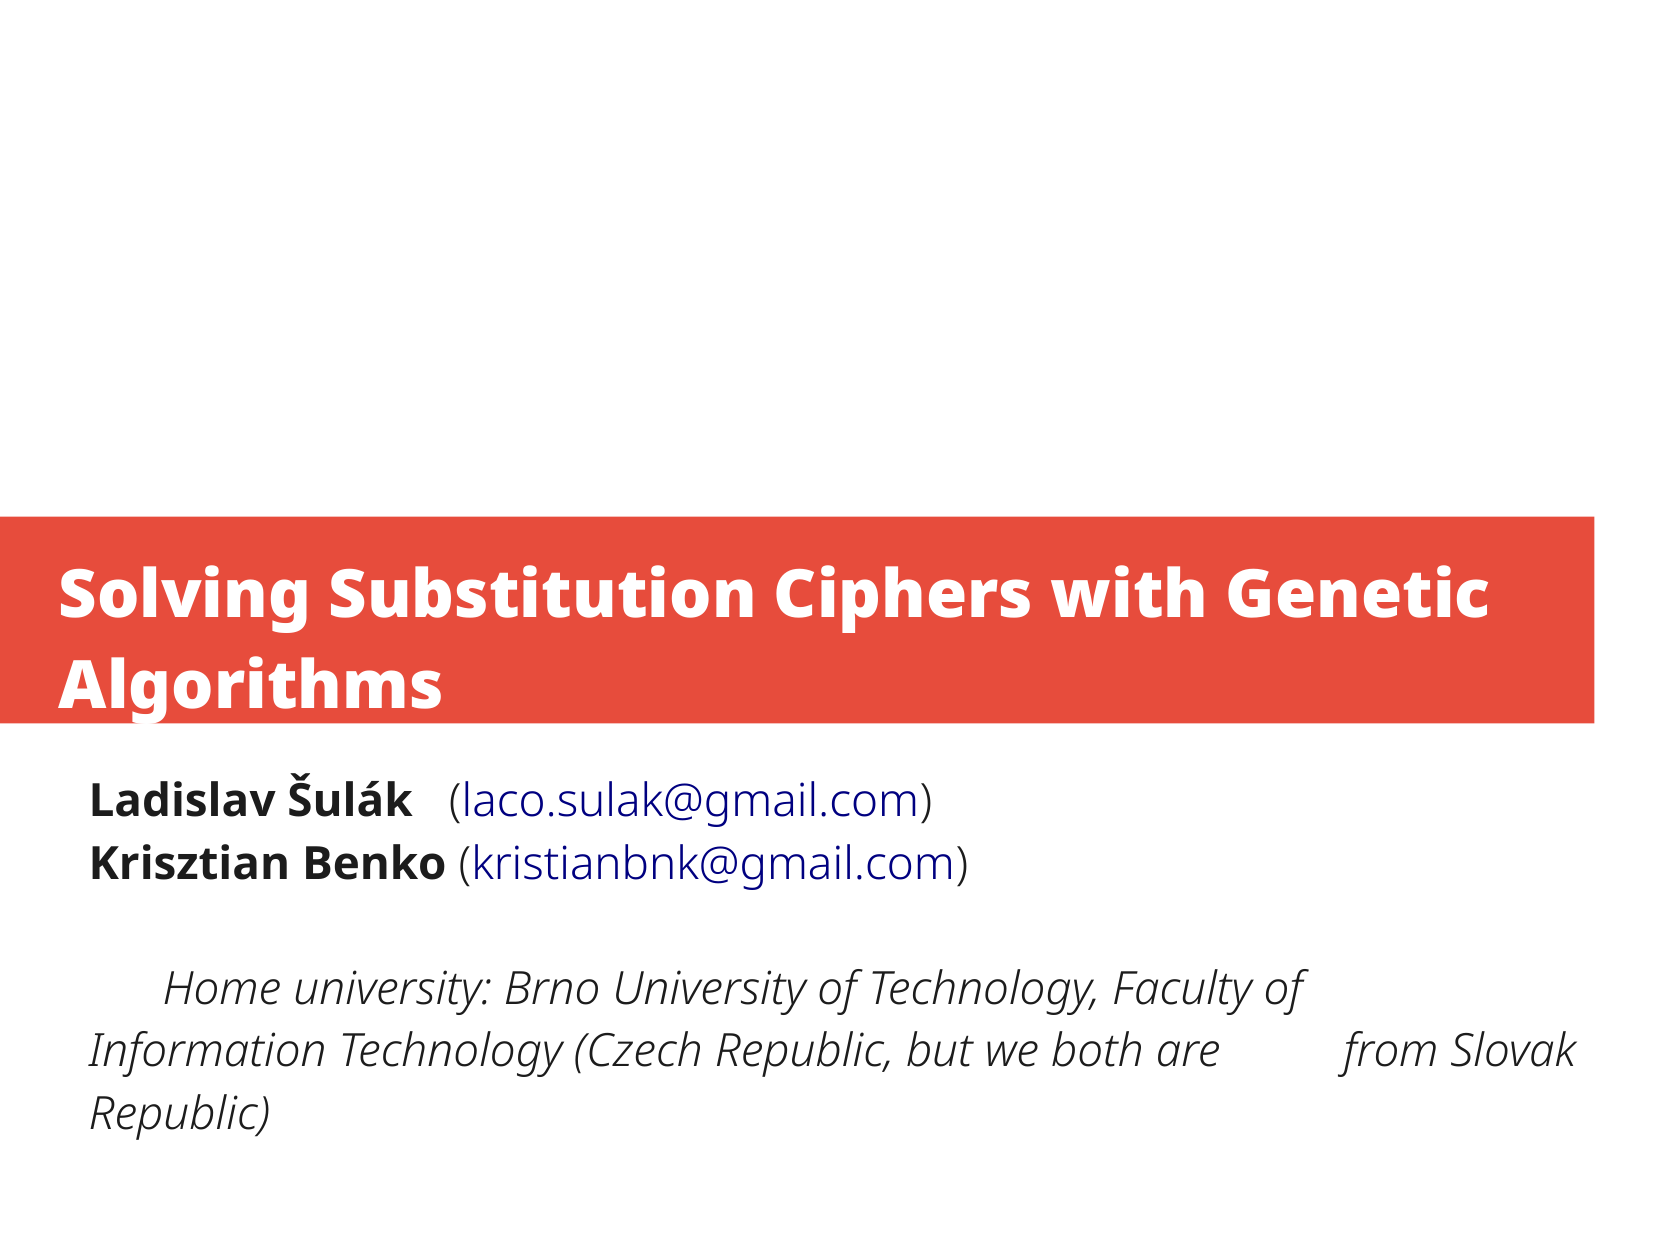

# Solving Substitution Ciphers with Genetic Algorithms
Ladislav Šulák (laco.sulak@gmail.com)
Krisztian Benko (kristianbnk@gmail.com)
	Home university: Brno University of Technology, Faculty of 		Information Technology (Czech Republic, but we both are 		from Slovak Republic)